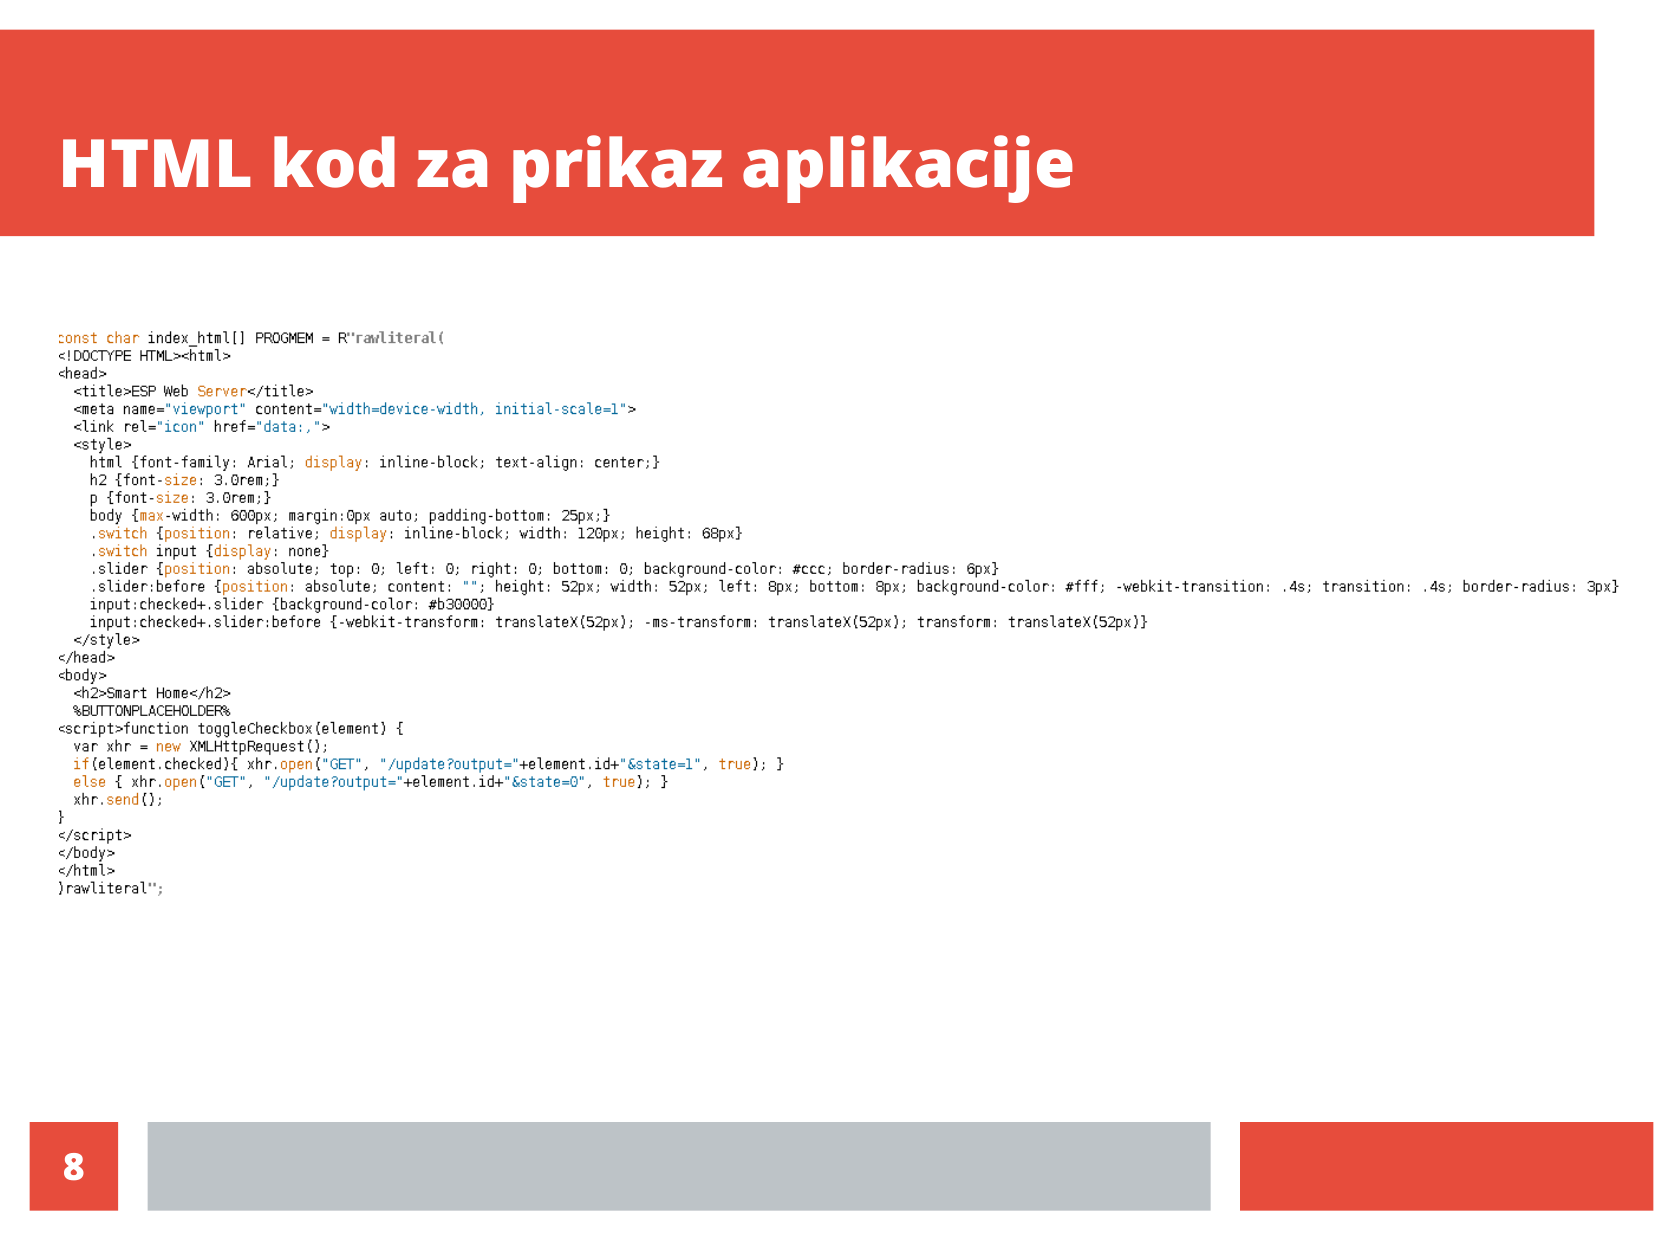

# HTML kod za prikaz aplikacije
8